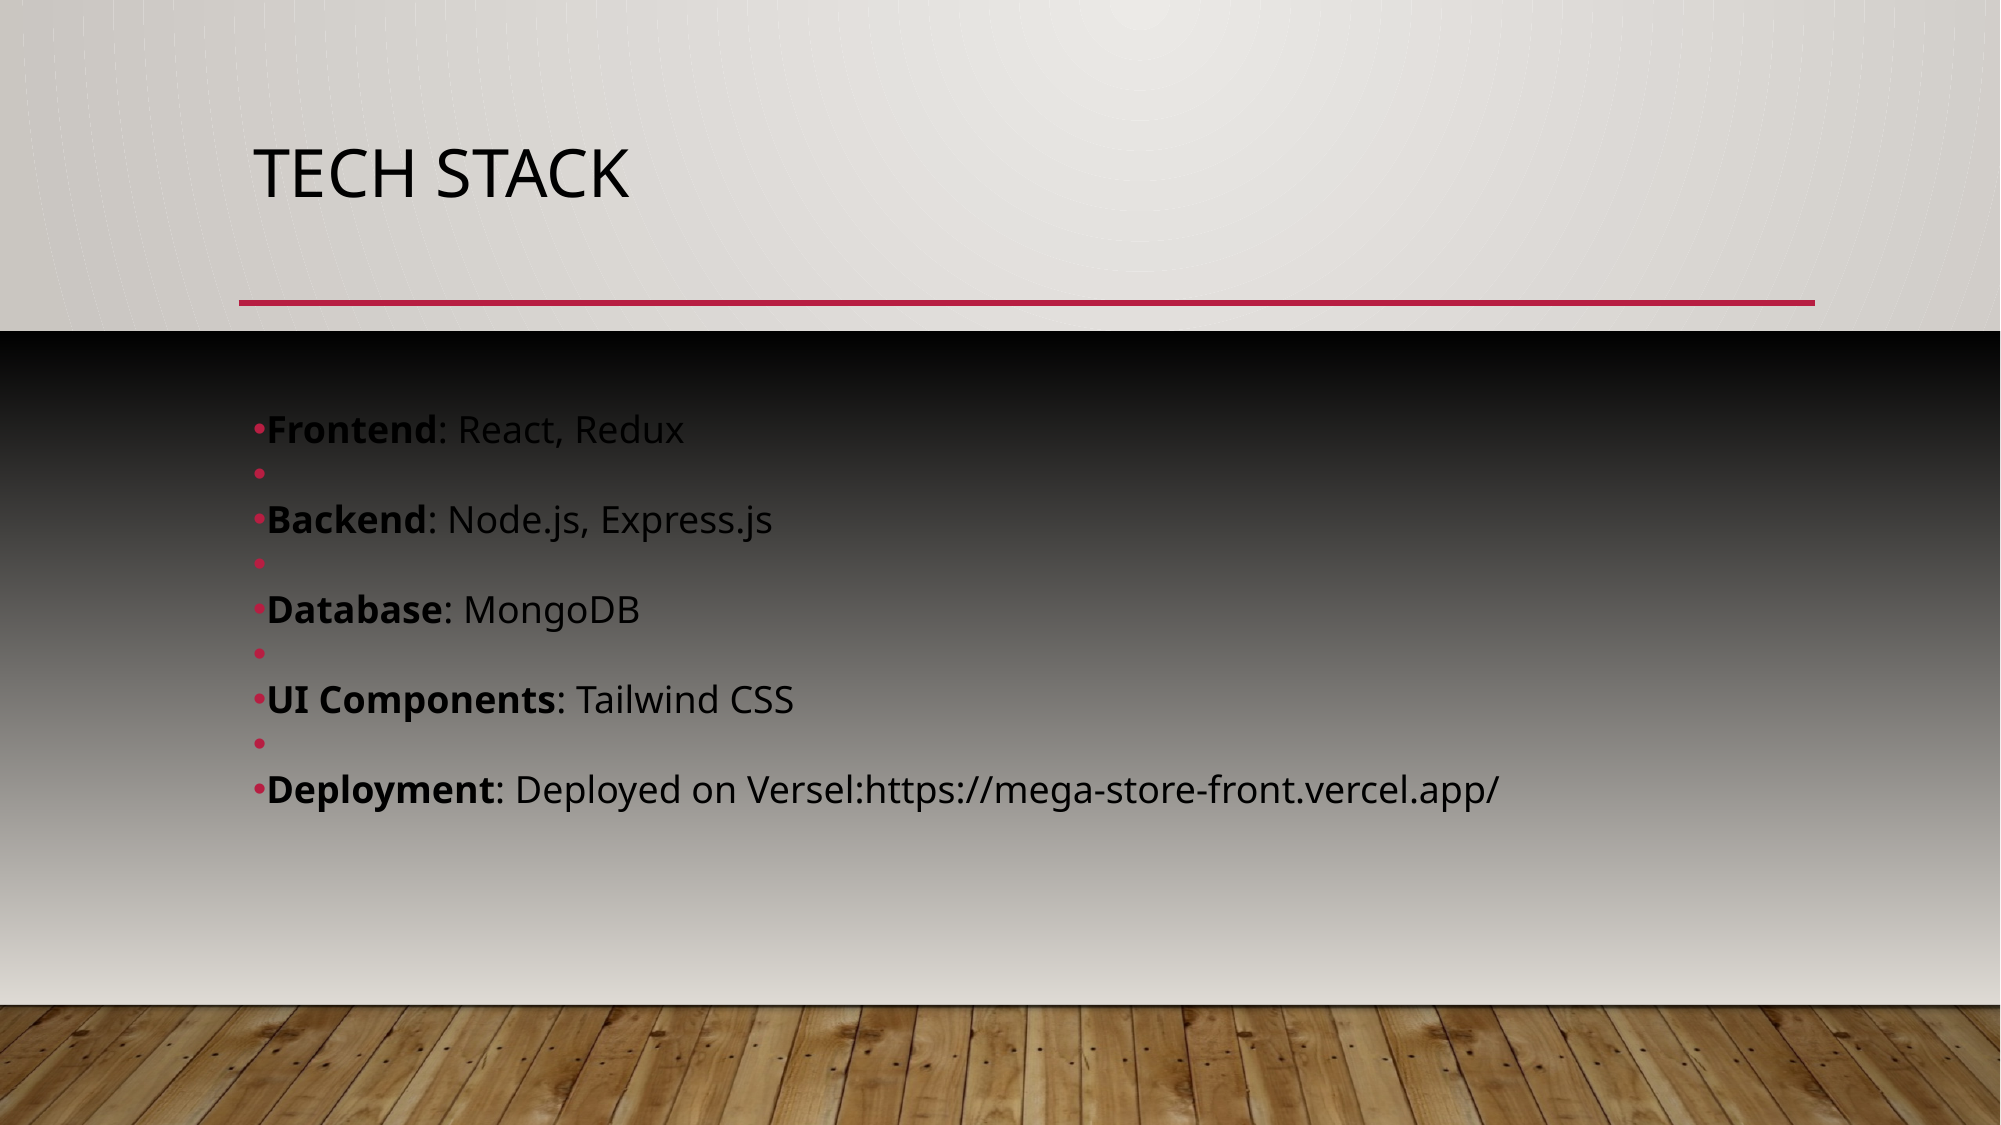

# Tech Stack
Frontend: React, Redux
Backend: Node.js, Express.js
Database: MongoDB
UI Components: Tailwind CSS
Deployment: Deployed on Versel:https://mega-store-front.vercel.app/